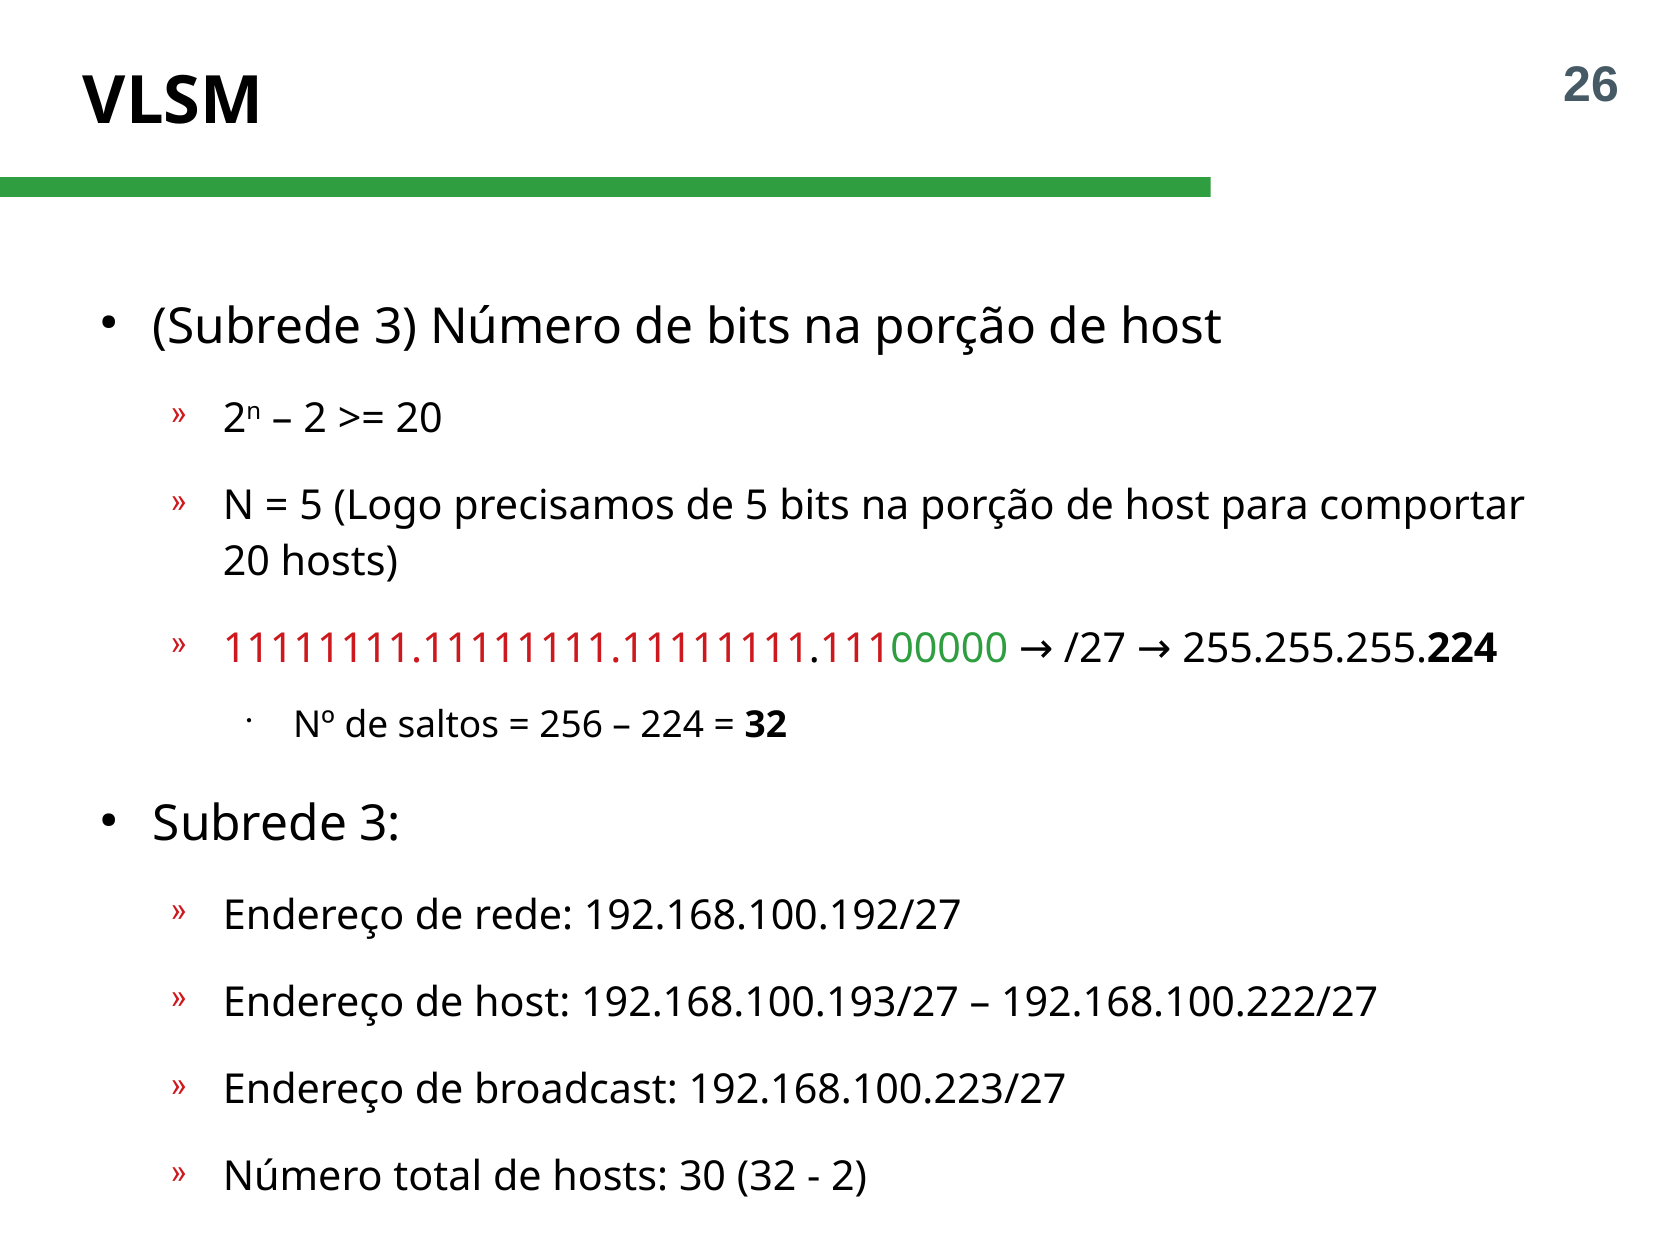

# VLSM
(Subrede 3) Número de bits na porção de host
2n – 2 >= 20
N = 5 (Logo precisamos de 5 bits na porção de host para comportar 20 hosts)
11111111.11111111.11111111.11100000 → /27 → 255.255.255.224
Nº de saltos = 256 – 224 = 32
Subrede 3:
Endereço de rede: 192.168.100.192/27
Endereço de host: 192.168.100.193/27 – 192.168.100.222/27
Endereço de broadcast: 192.168.100.223/27
Número total de hosts: 30 (32 - 2)